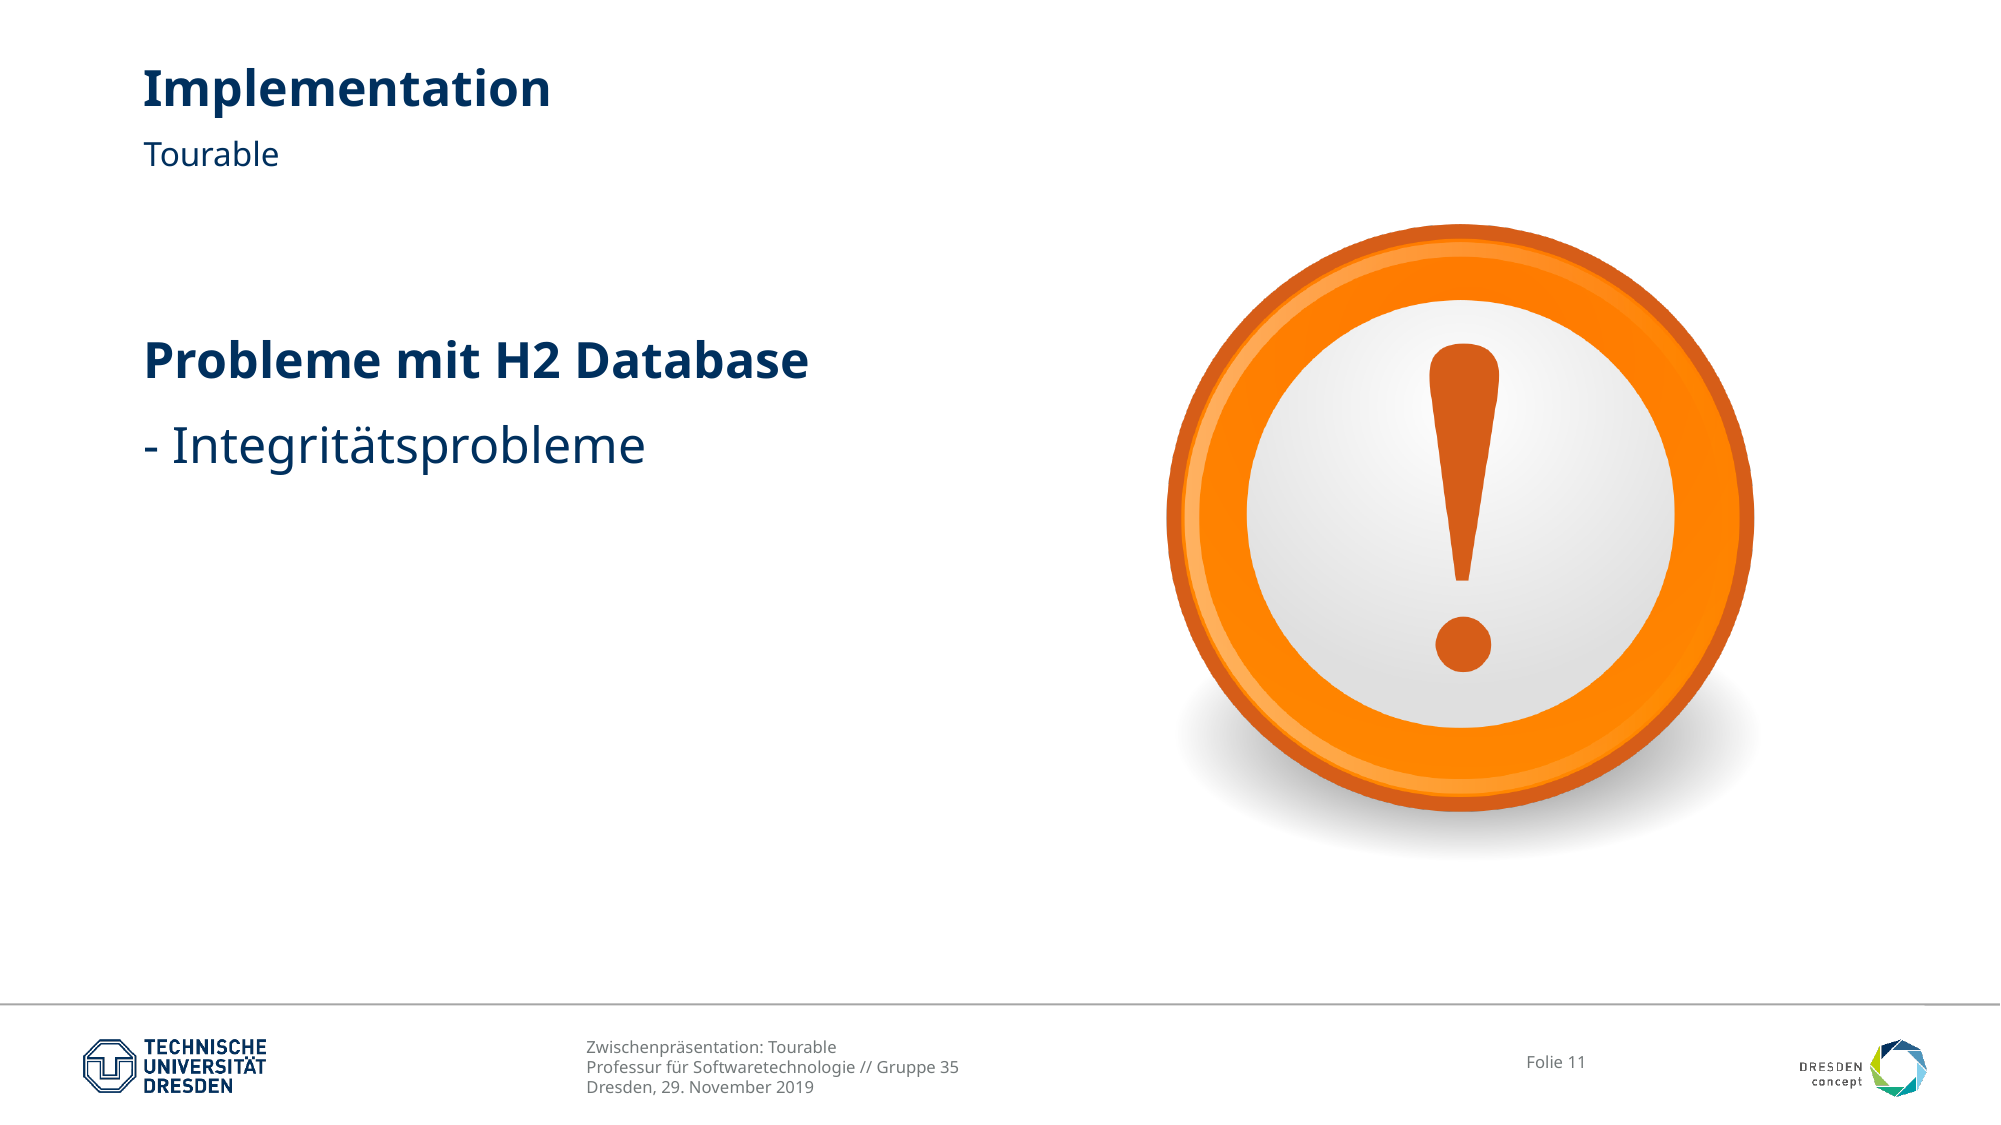

# Implementation Tourable
Probleme mit H2 Database
- Integritätsprobleme